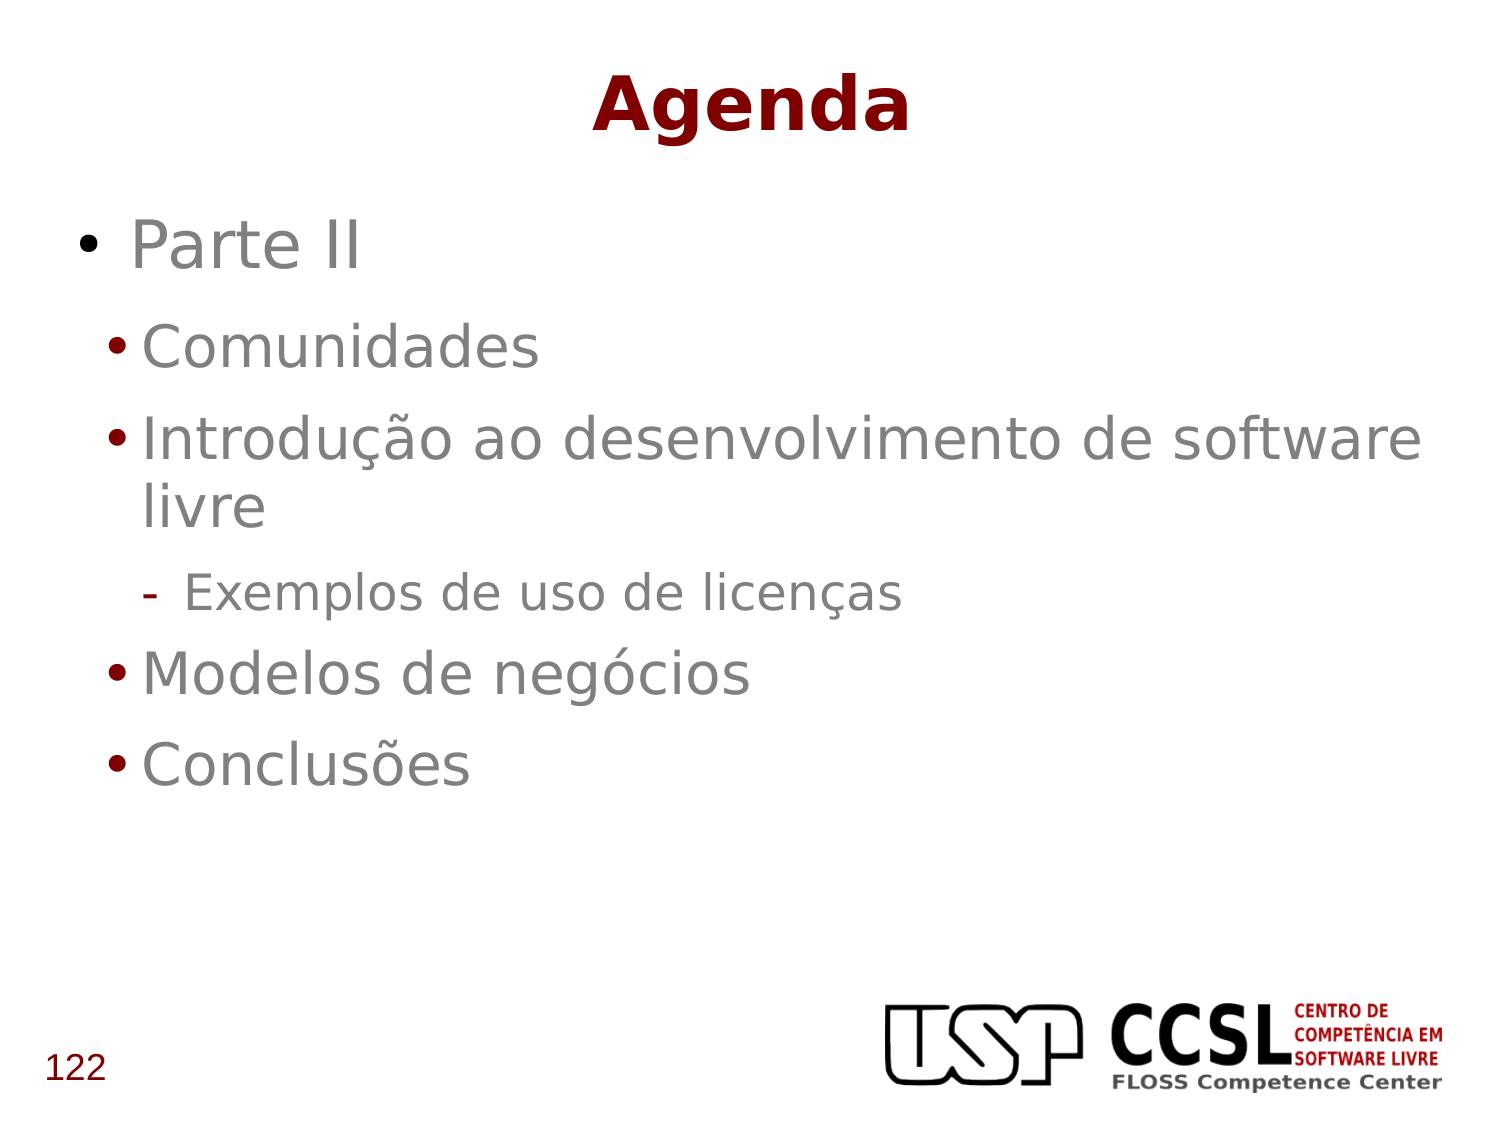

# Agenda
Parte II
Comunidades
Introdução ao desenvolvimento de software livre
Exemplos de uso de licenças
Modelos de negócios
Conclusões